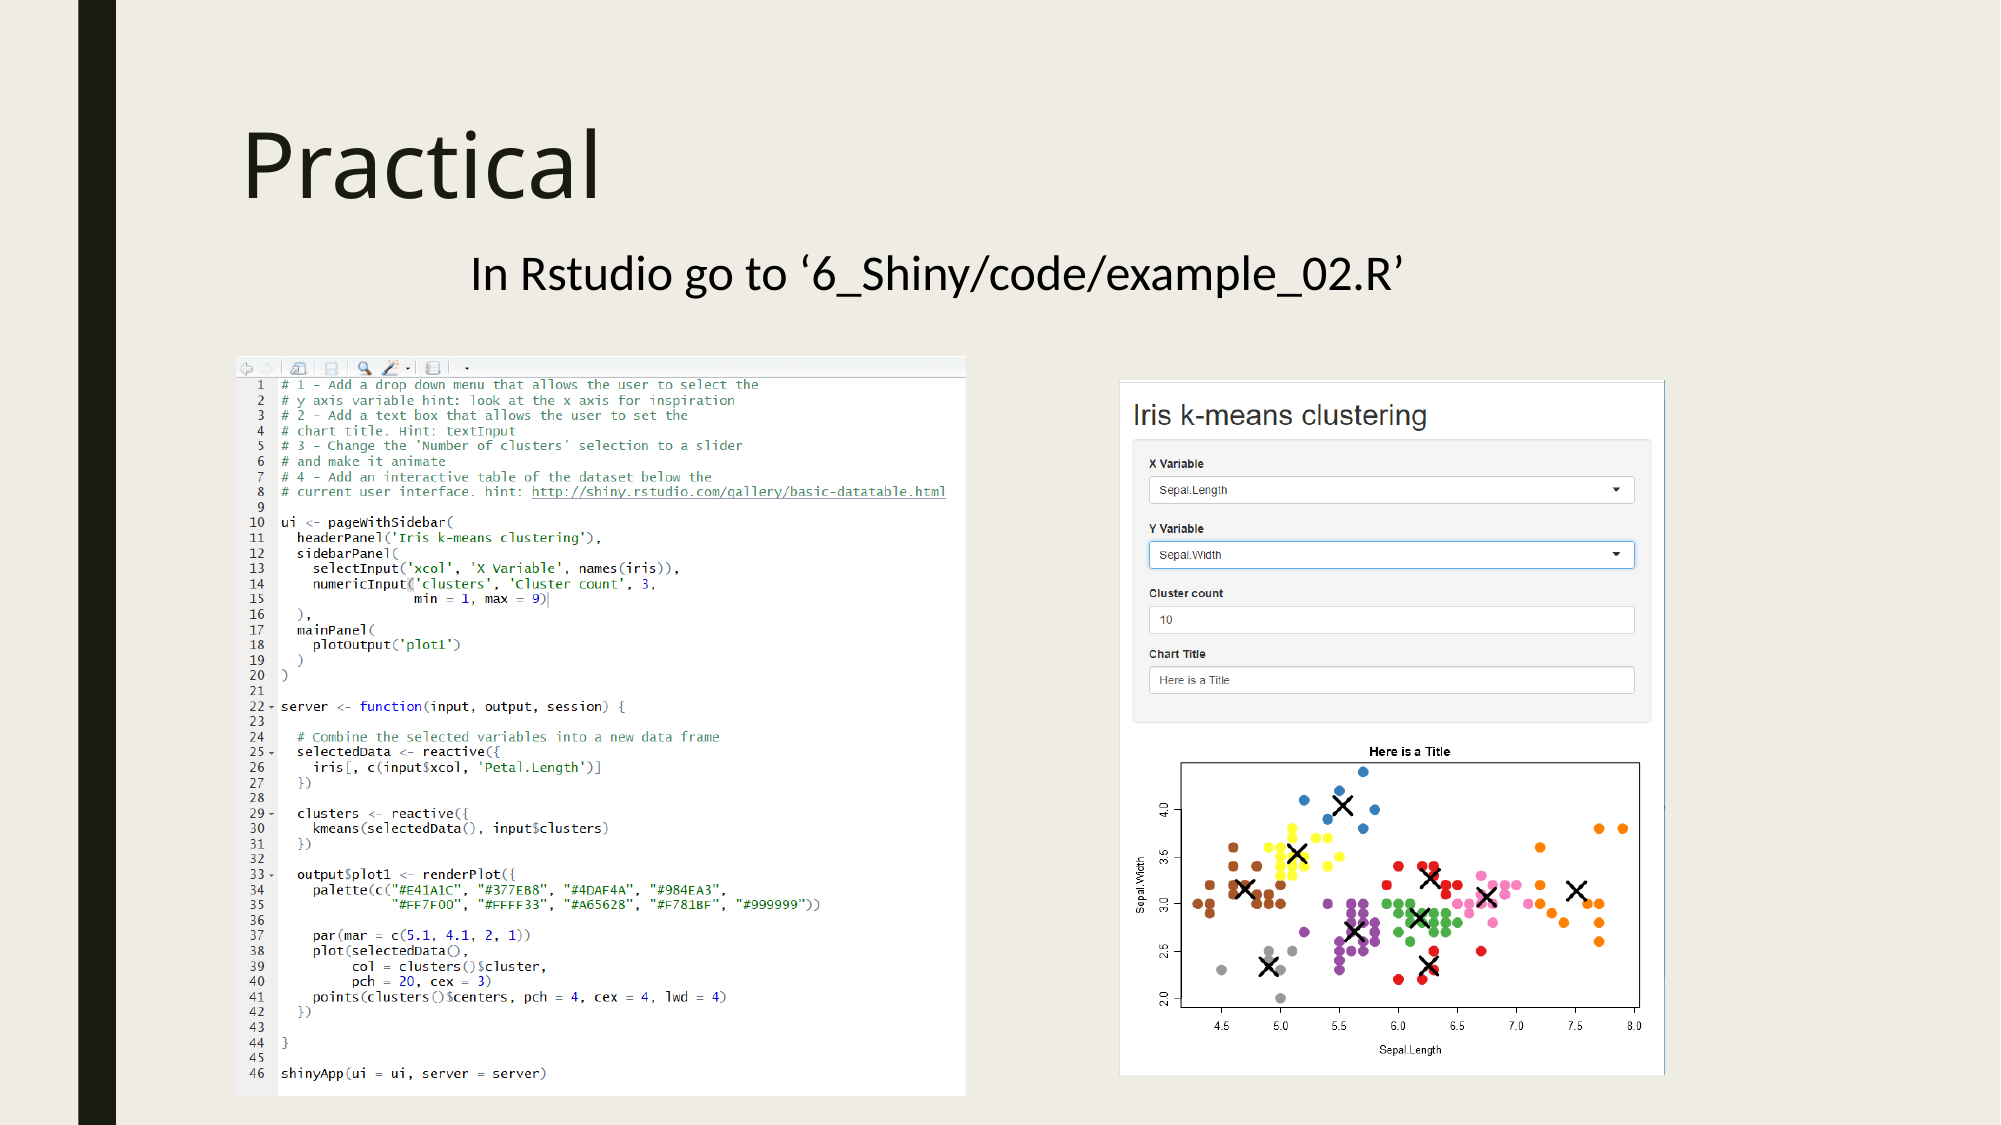

# Practical
In Rstudio go to ‘6_Shiny/code/example_02.R’